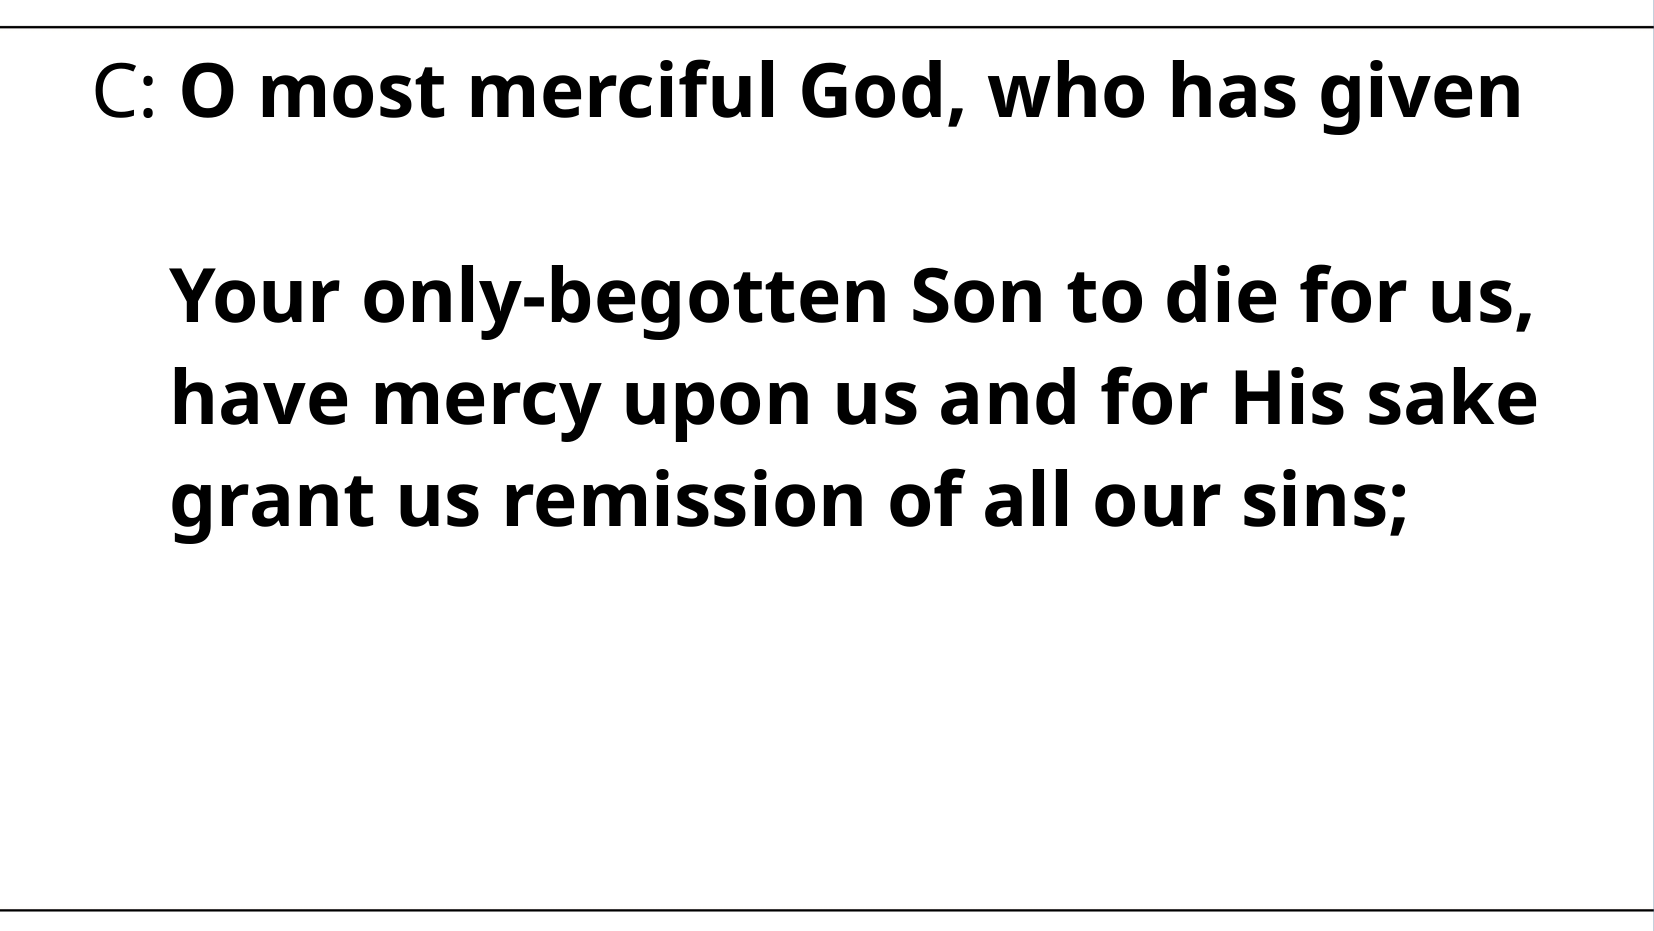

C: O most merciful God, who has given
 Your only-begotten Son to die for us,
 have mercy upon us and for His sake
 grant us remission of all our sins;